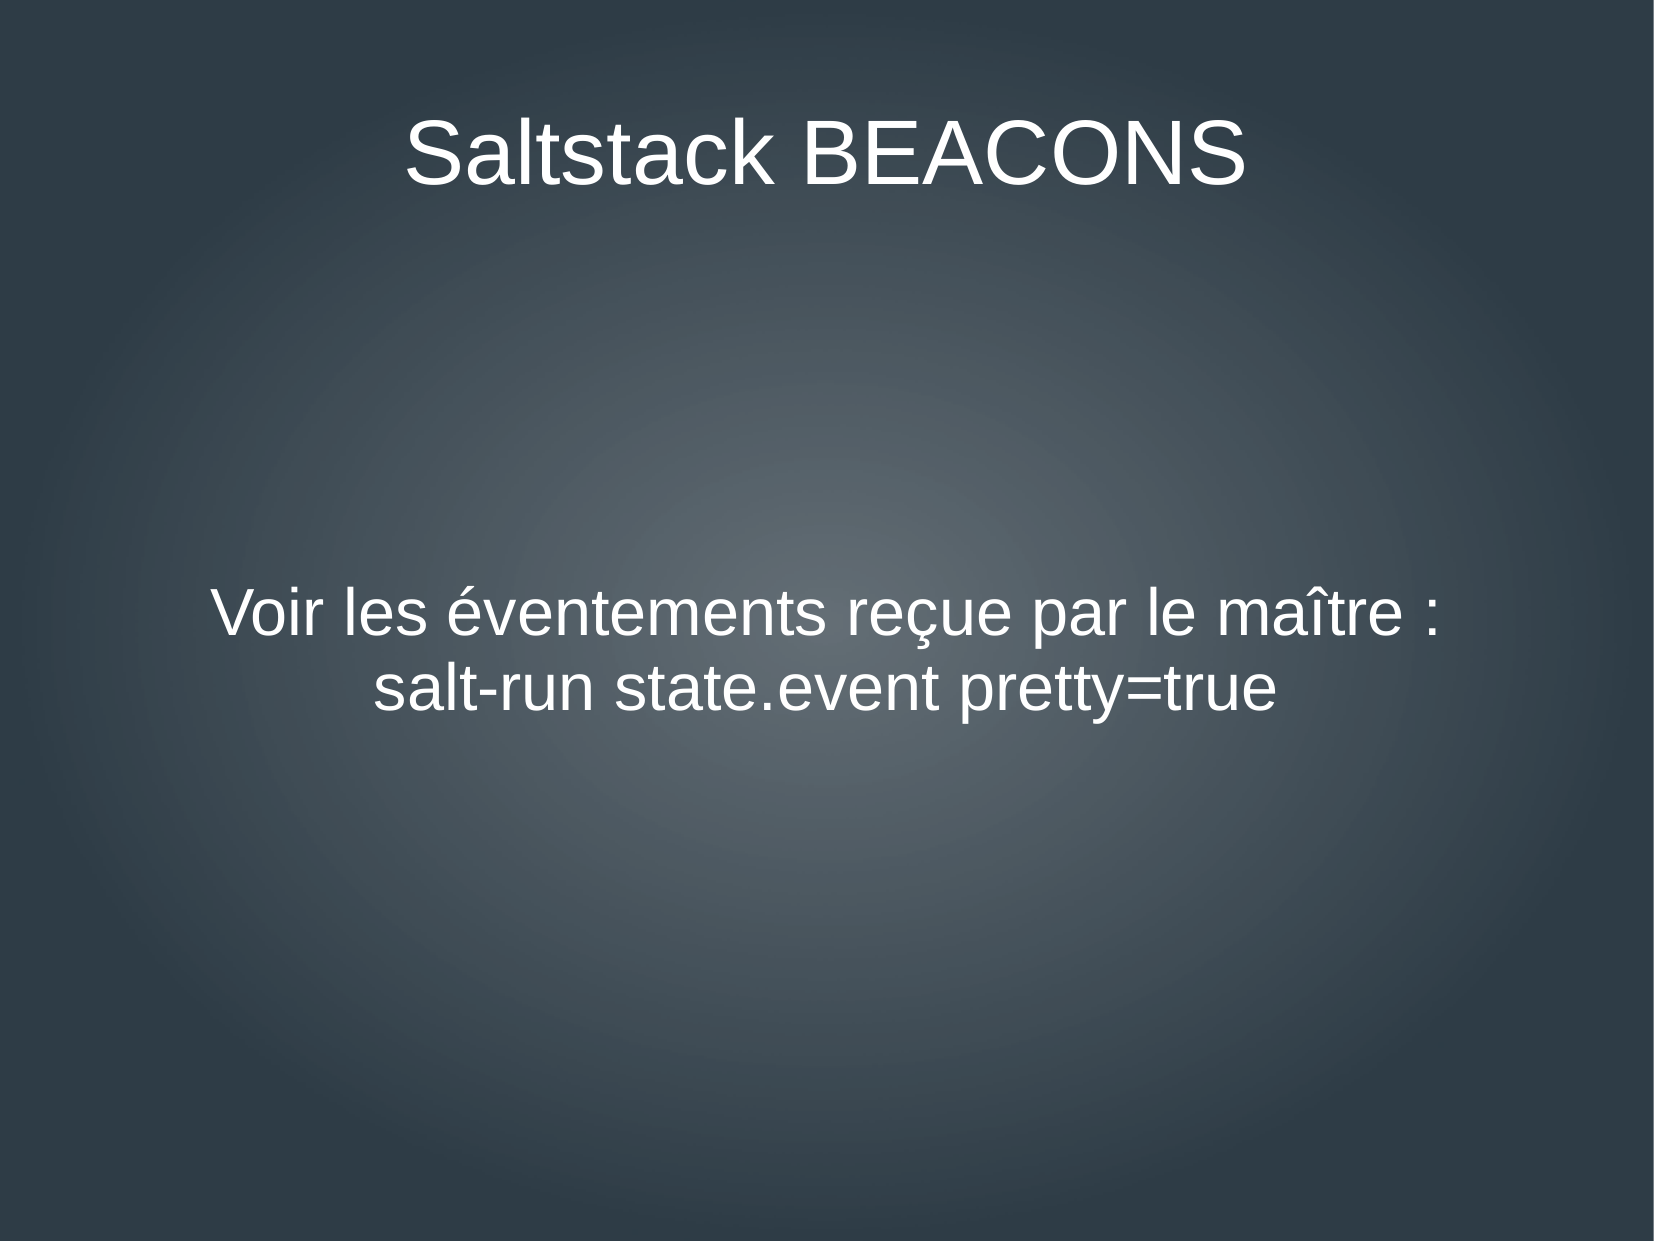

# Saltstack BEACONS
Voir les éventements reçue par le maître :
salt-run state.event pretty=true